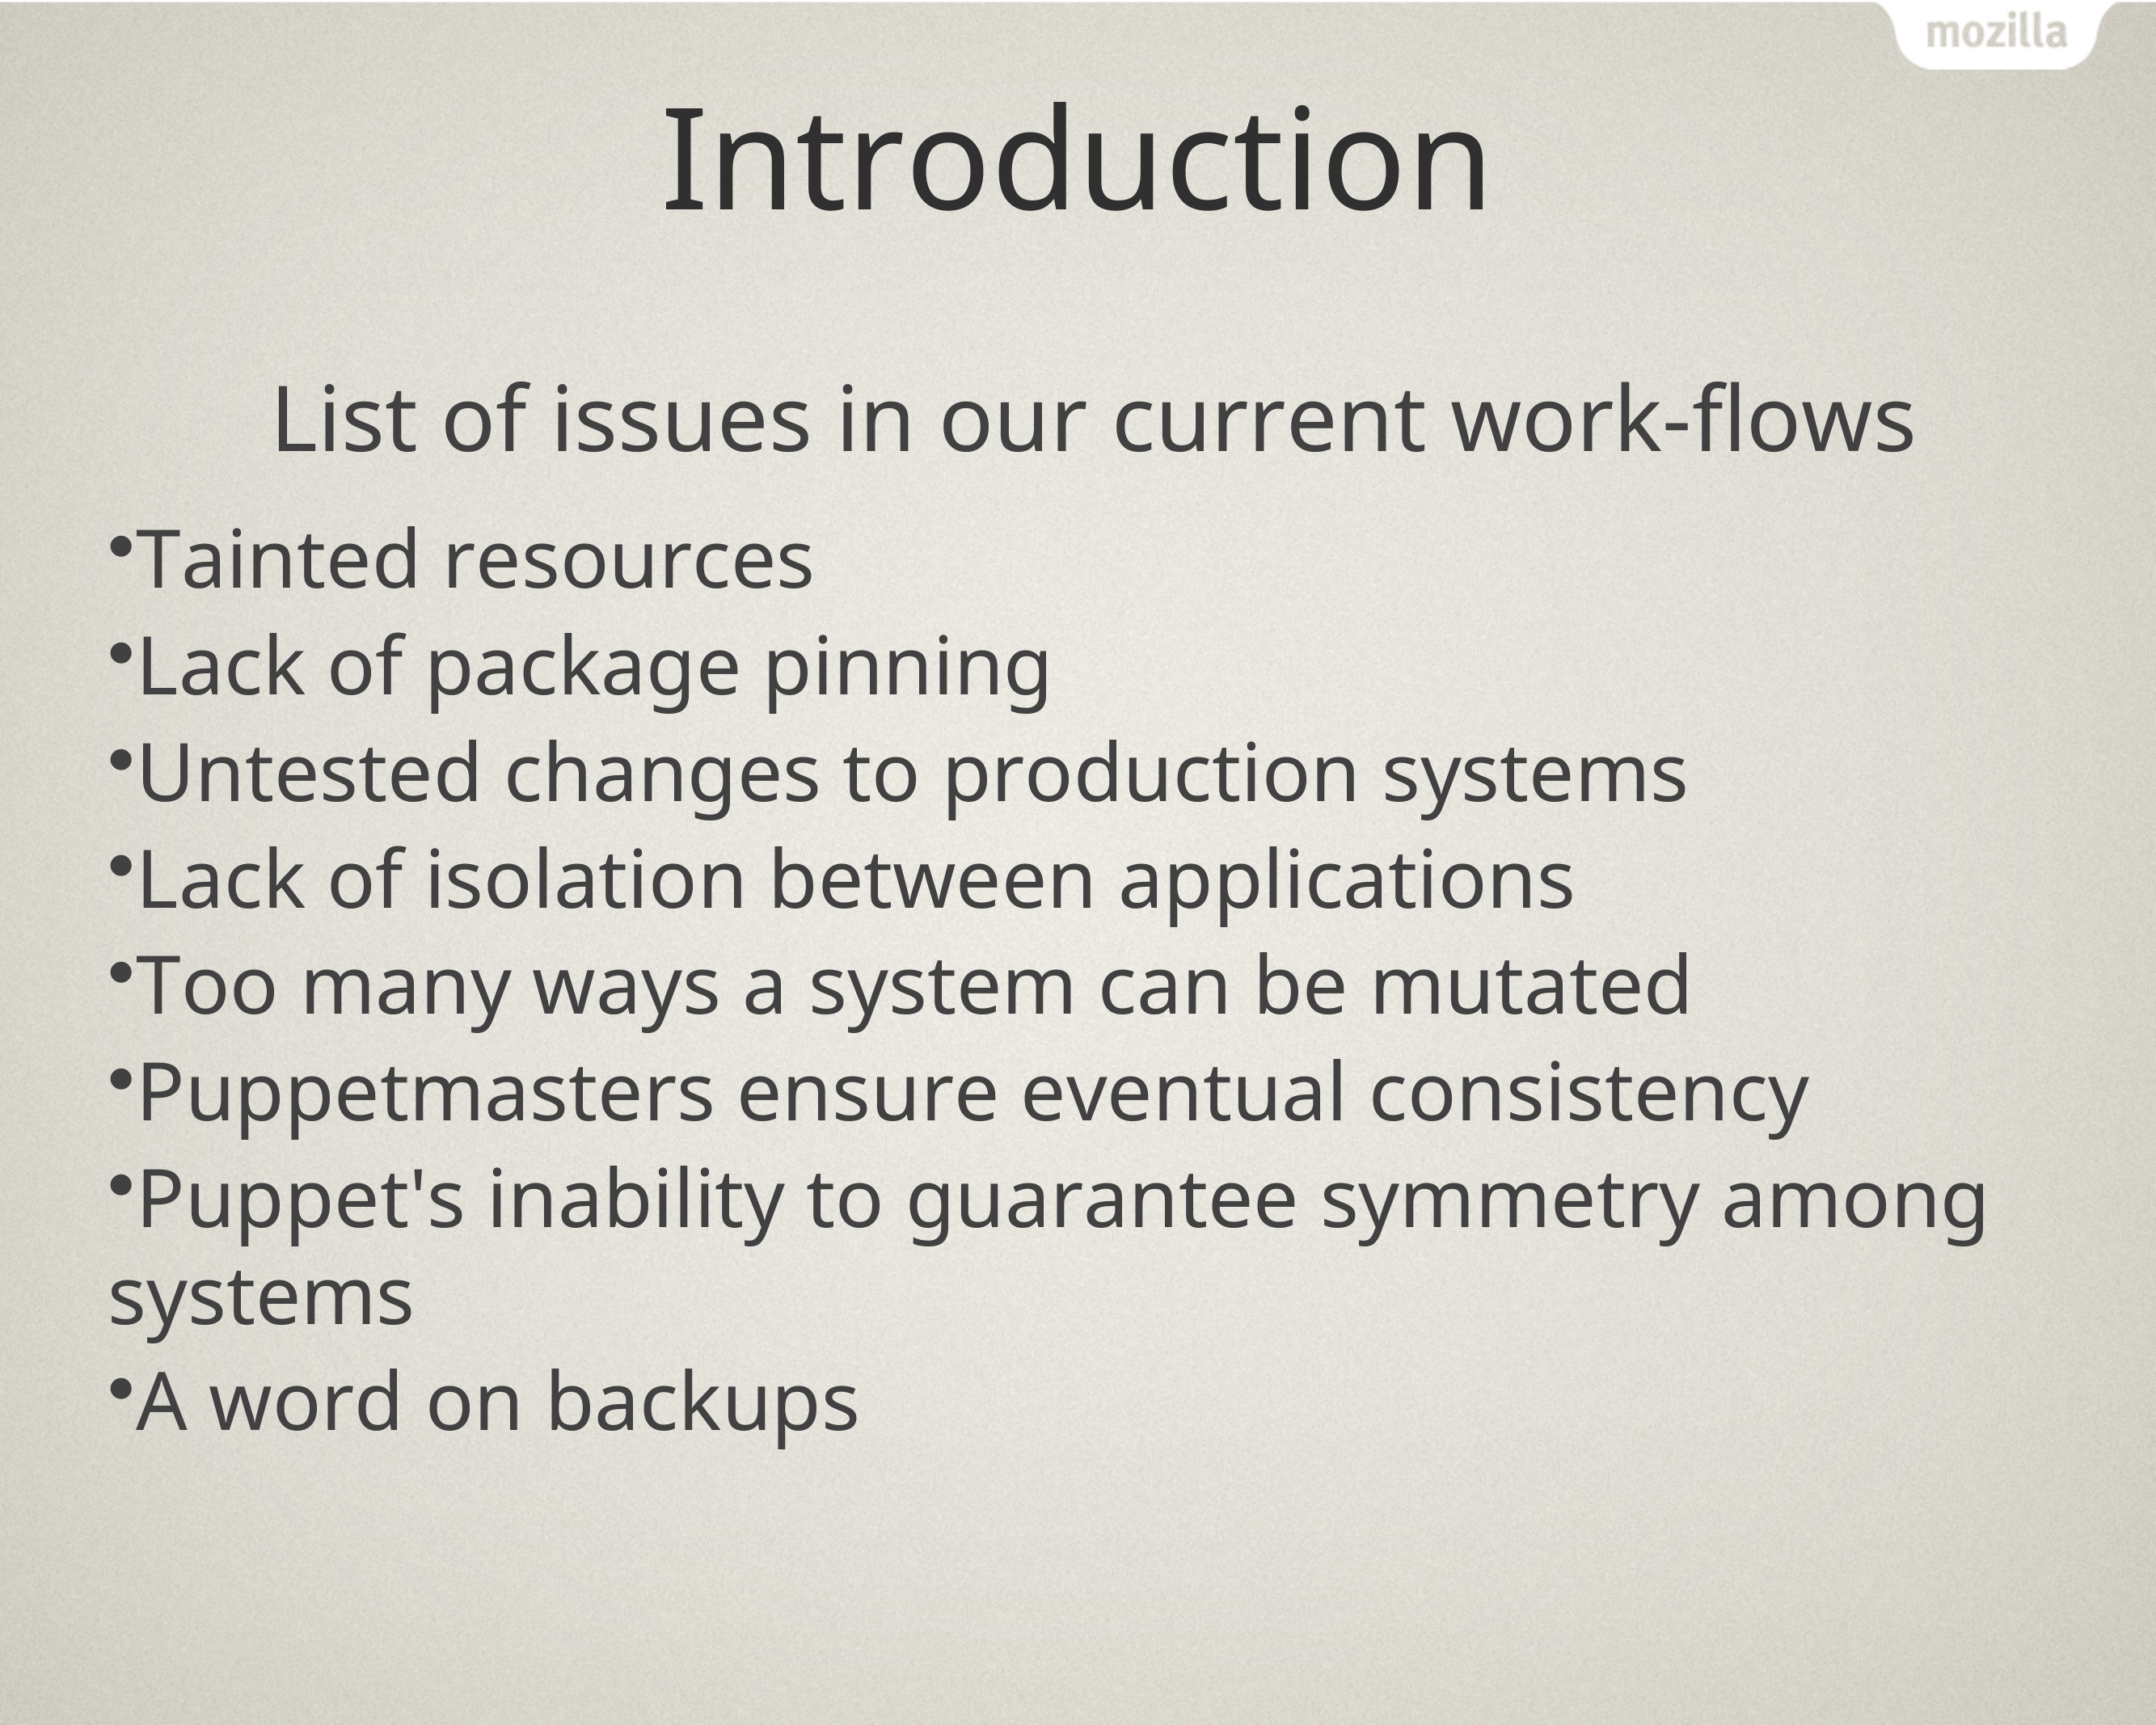

# Introduction
List of issues in our current work-flows
Tainted resources
Lack of package pinning
Untested changes to production systems
Lack of isolation between applications
Too many ways a system can be mutated
Puppetmasters ensure eventual consistency
Puppet's inability to guarantee symmetry among systems
A word on backups